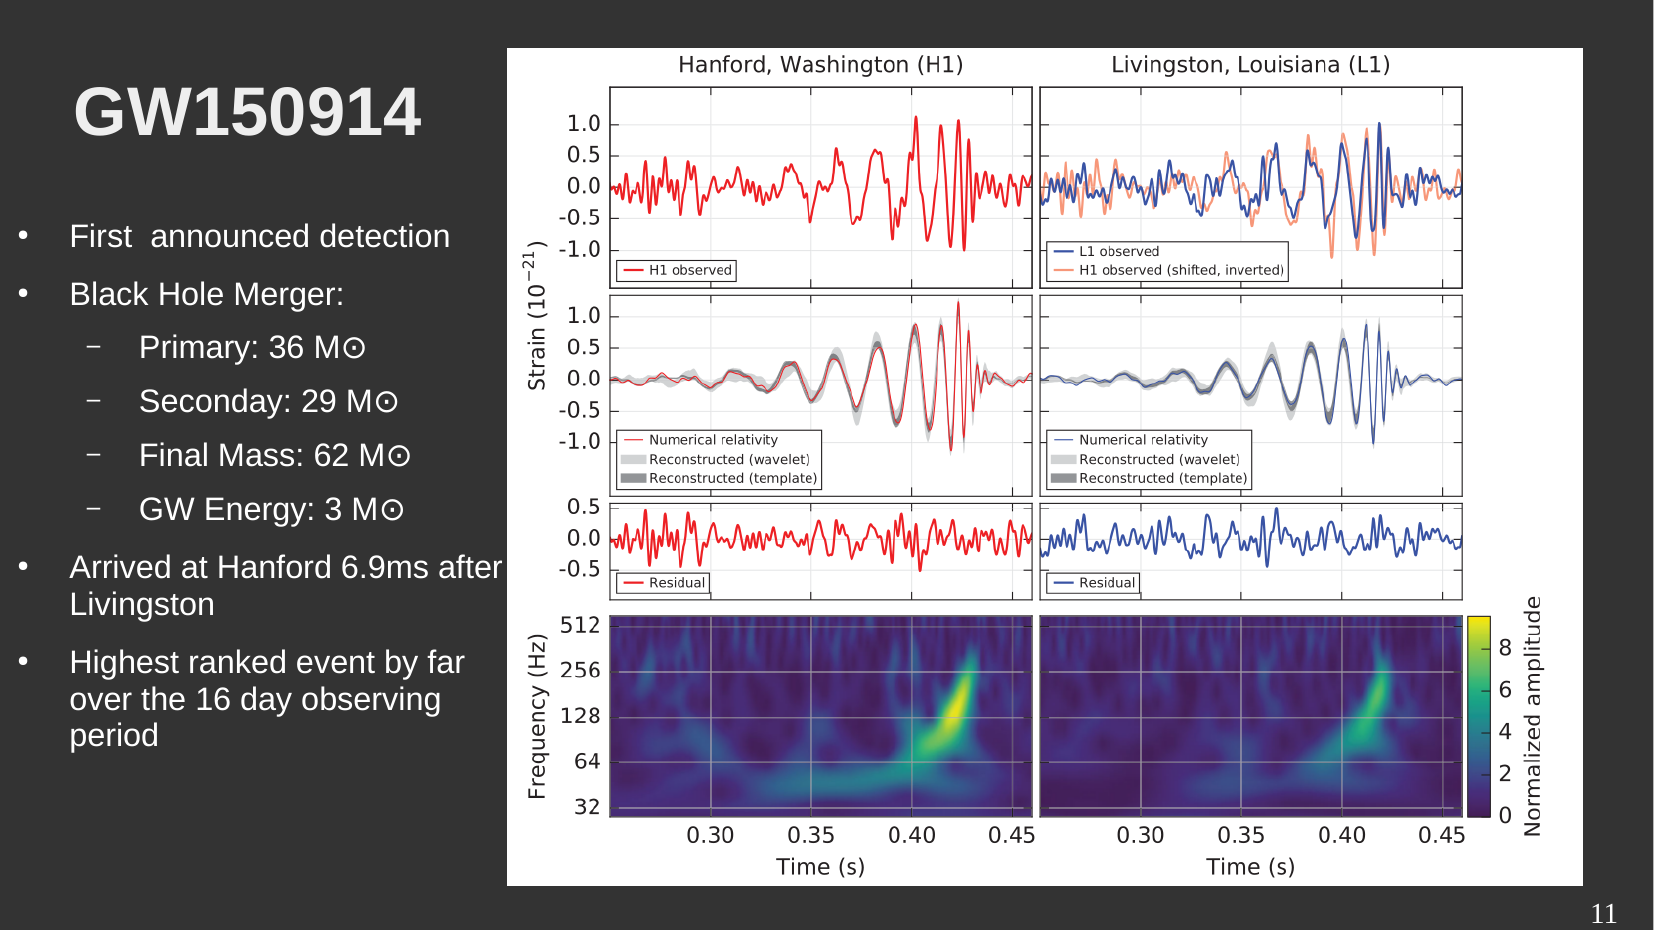

# GW150914
First announced detection
Black Hole Merger:
Primary: 36 M⊙
Seconday: 29 M⊙
Final Mass: 62 M⊙
GW Energy: 3 M⊙
Arrived at Hanford 6.9ms after Livingston
Highest ranked event by far over the 16 day observing period